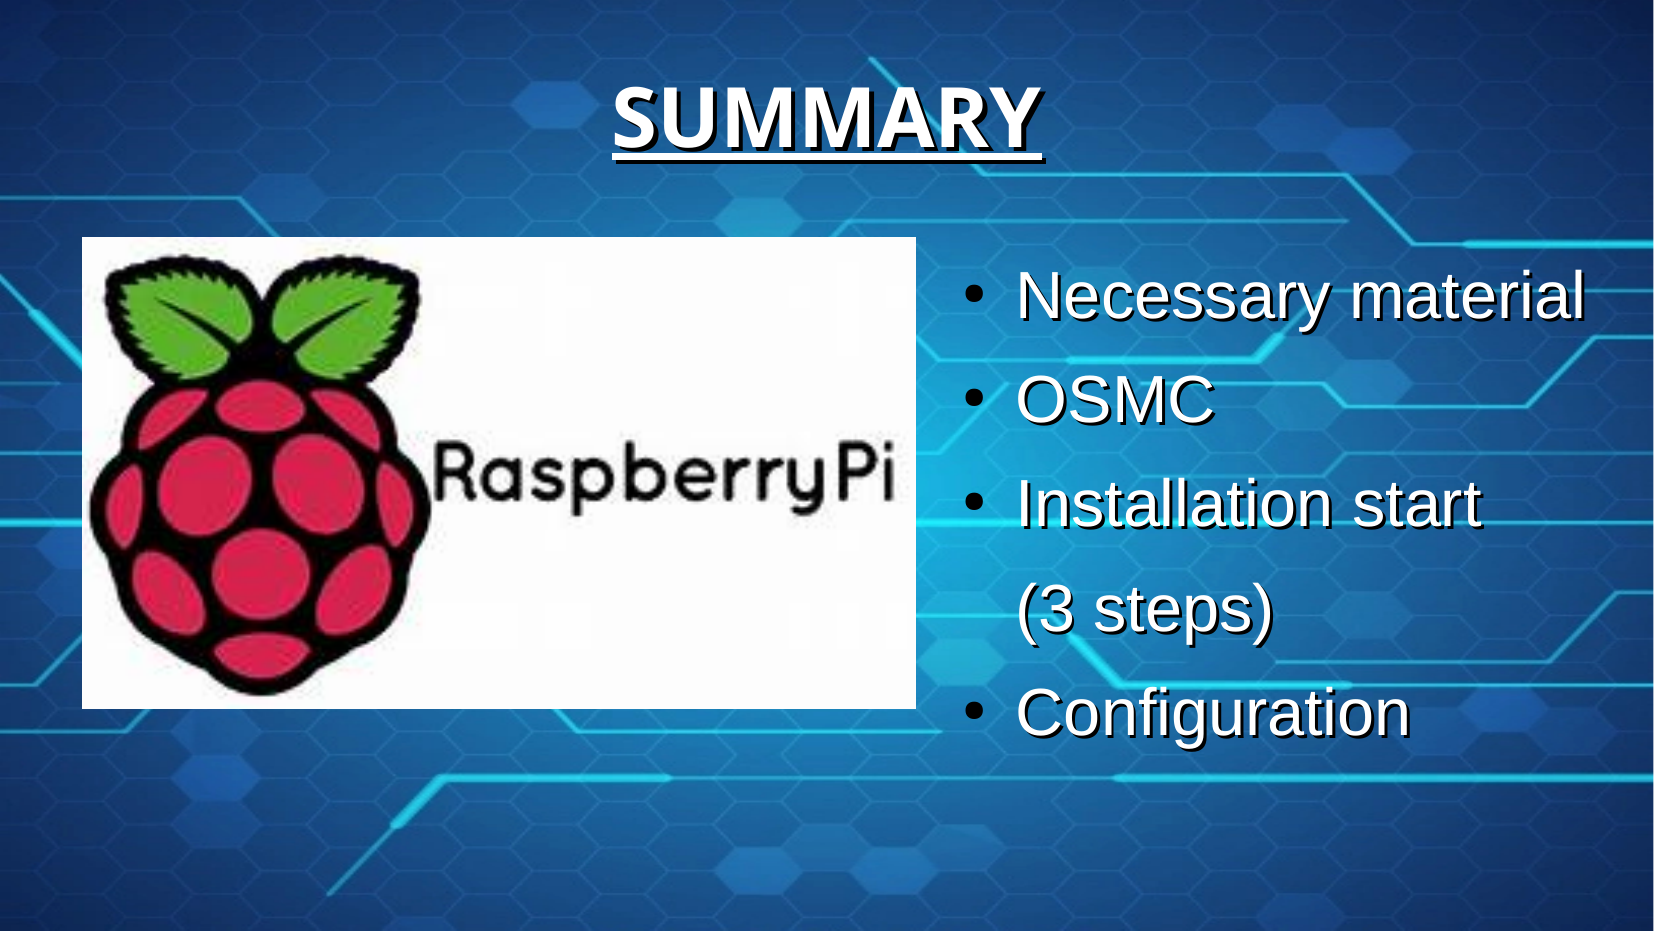

# SUMMARY
Necessary material
OSMC
Installation start
(3 steps)
Configuration